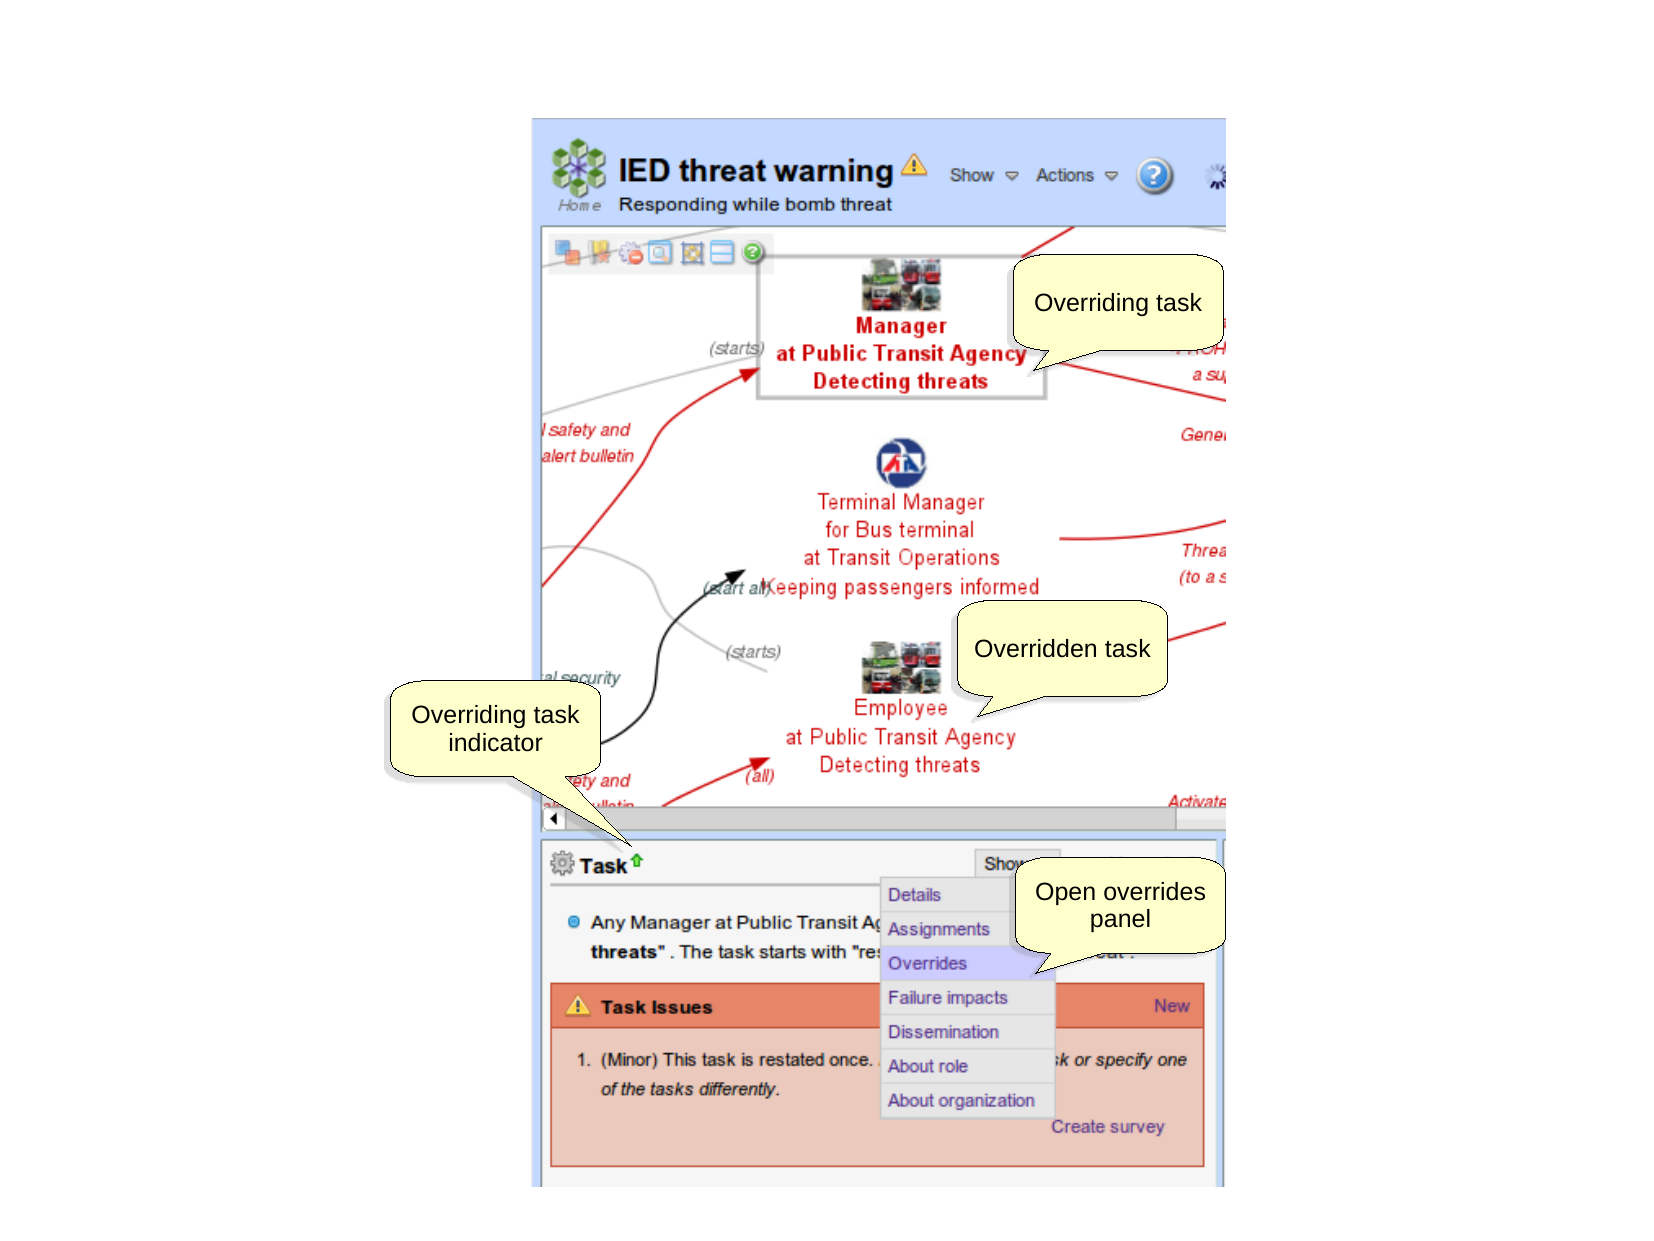

Overriding task
Overridden task
Overriding task indicator
Open overrides panel